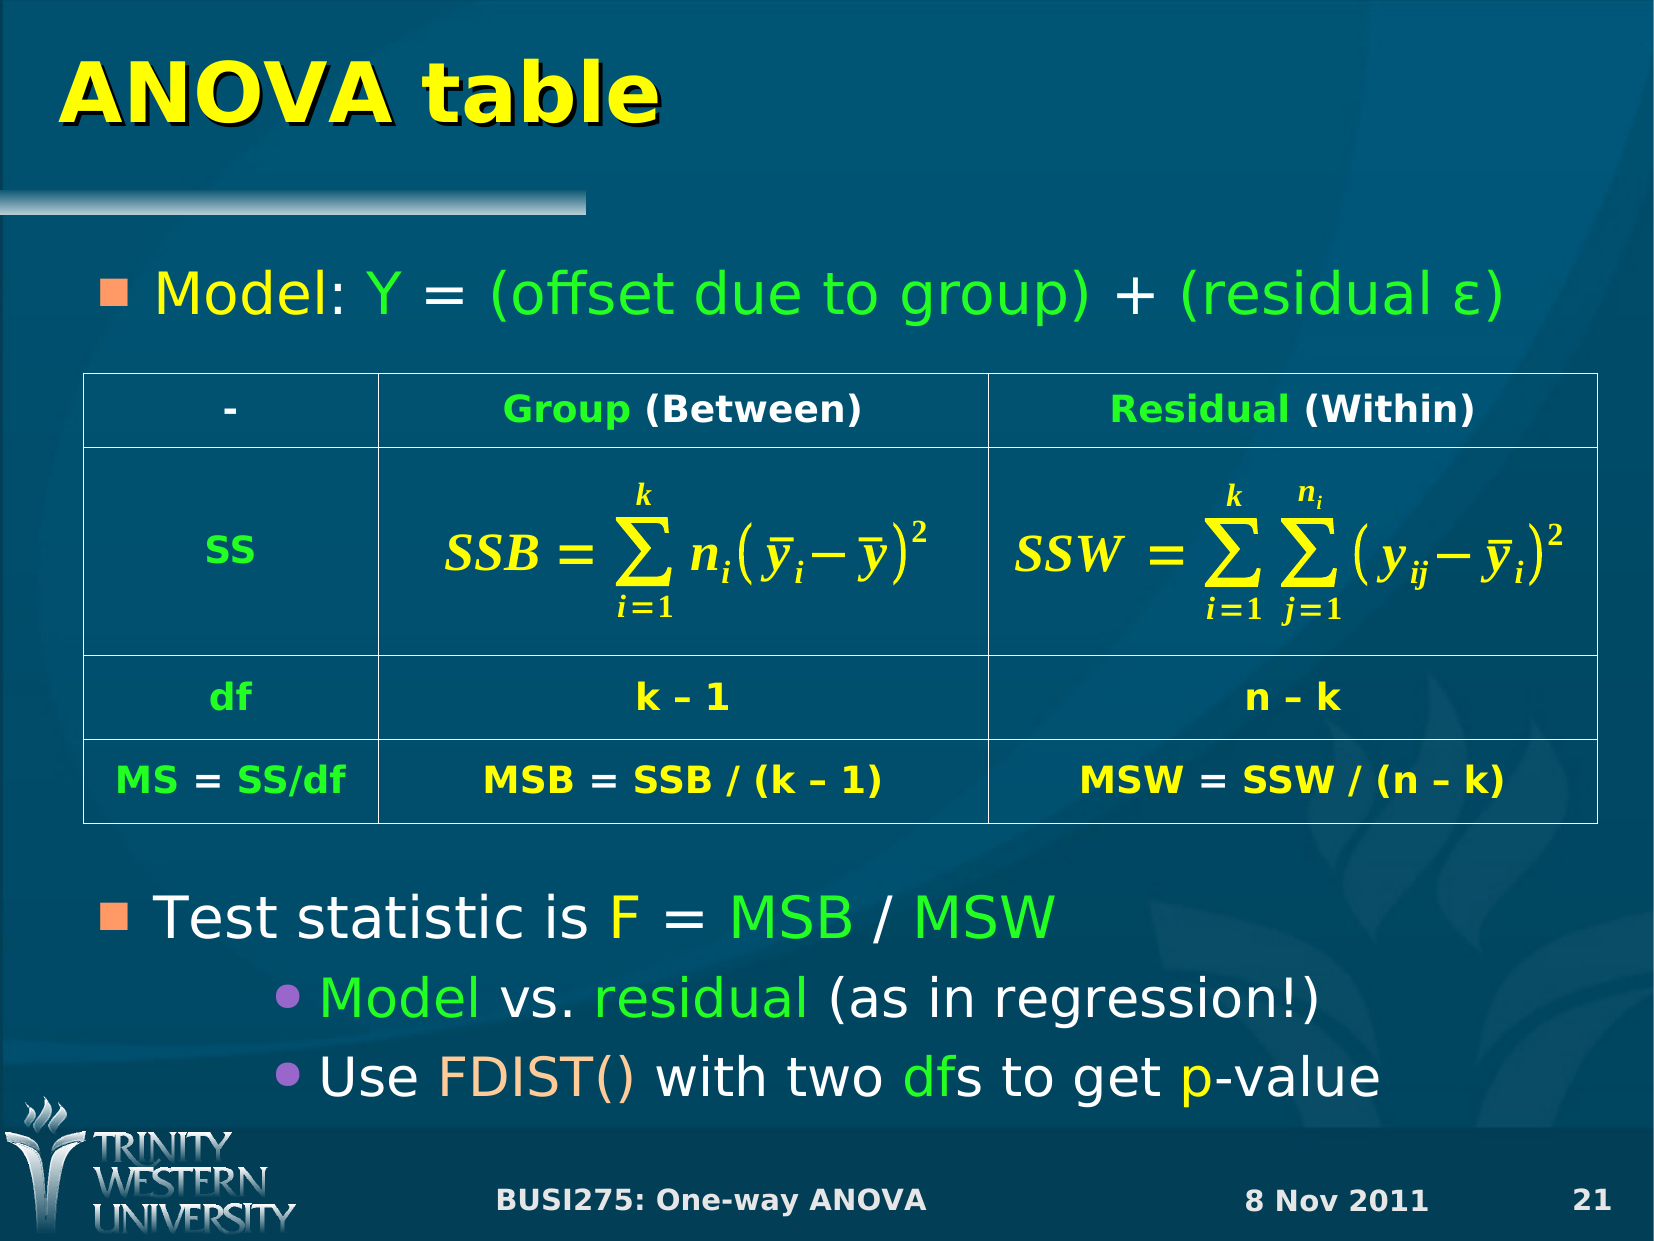

# ANOVA table
Model: Y = (offset due to group) + (residual ε)
| - | Group (Between) | Residual (Within) |
| --- | --- | --- |
| SS | | |
| df | k – 1 | n – k |
| MS = SS/df | MSB = SSB / (k – 1) | MSW = SSW / (n – k) |
Test statistic is F = MSB / MSW
Model vs. residual (as in regression!)
Use FDIST() with two dfs to get p-value
BUSI275: One-way ANOVA
8 Nov 2011
21